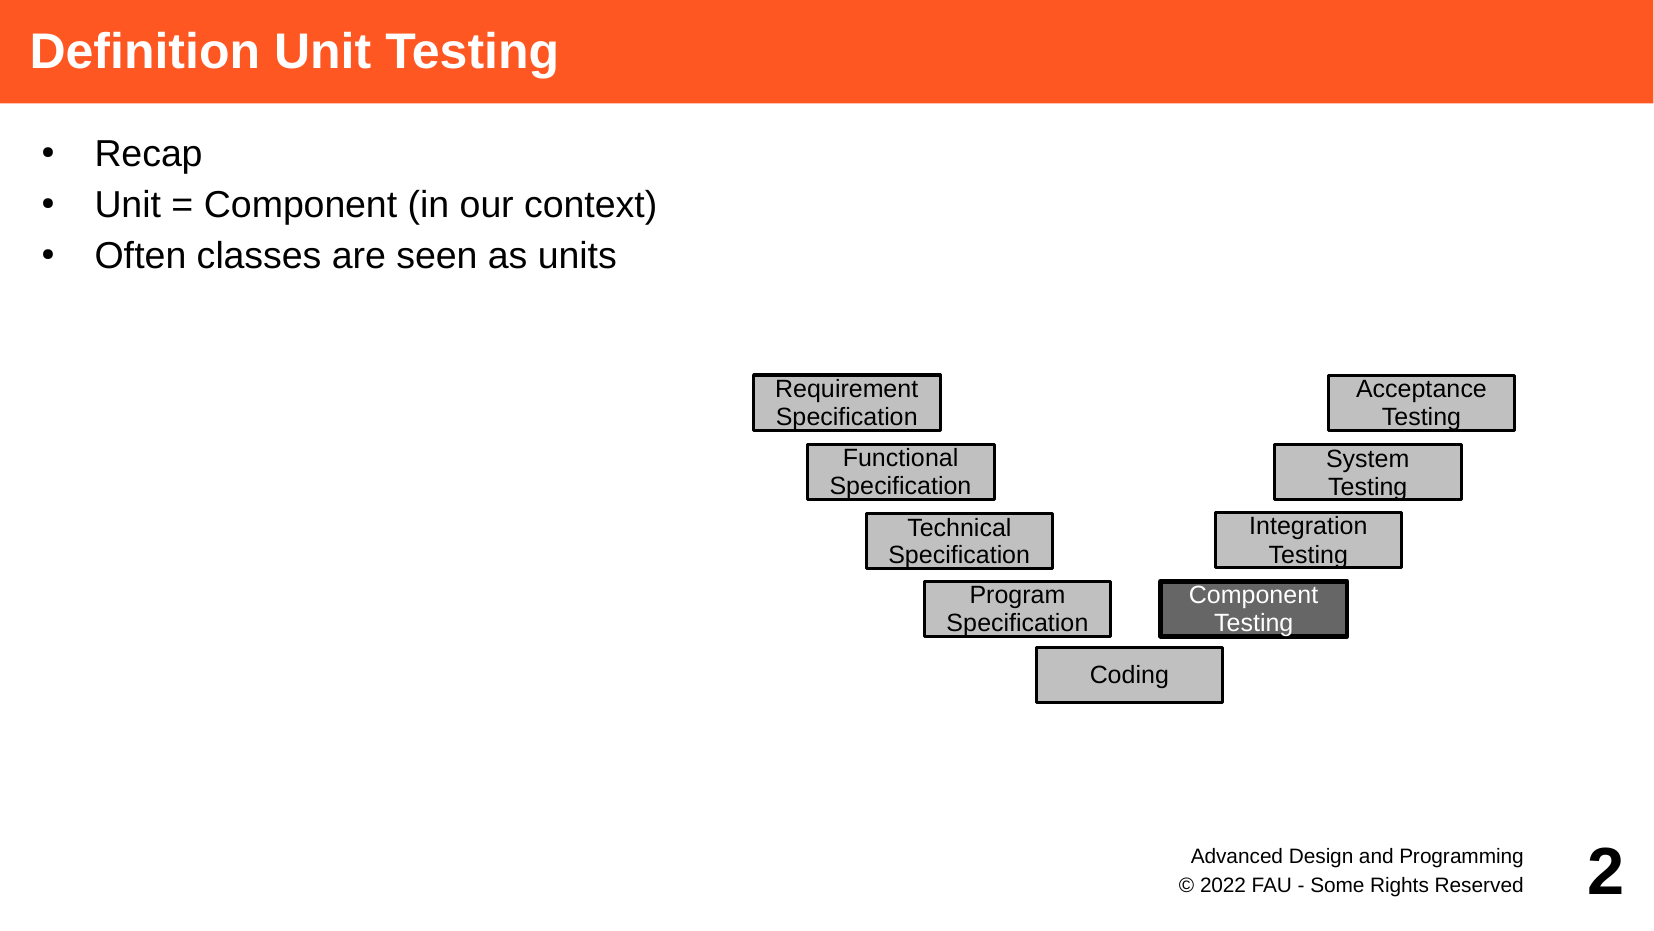

# Definition Unit Testing
Recap
Unit = Component (in our context)
Often classes are seen as units
Requirement
Specification
Acceptance
Testing
Functional
Specification
System
Testing
Integration
Testing
Technical
Specification
Program
Specification
Component
Testing
Coding
Advanced Design and Programming
2
© 2022 FAU - Some Rights Reserved